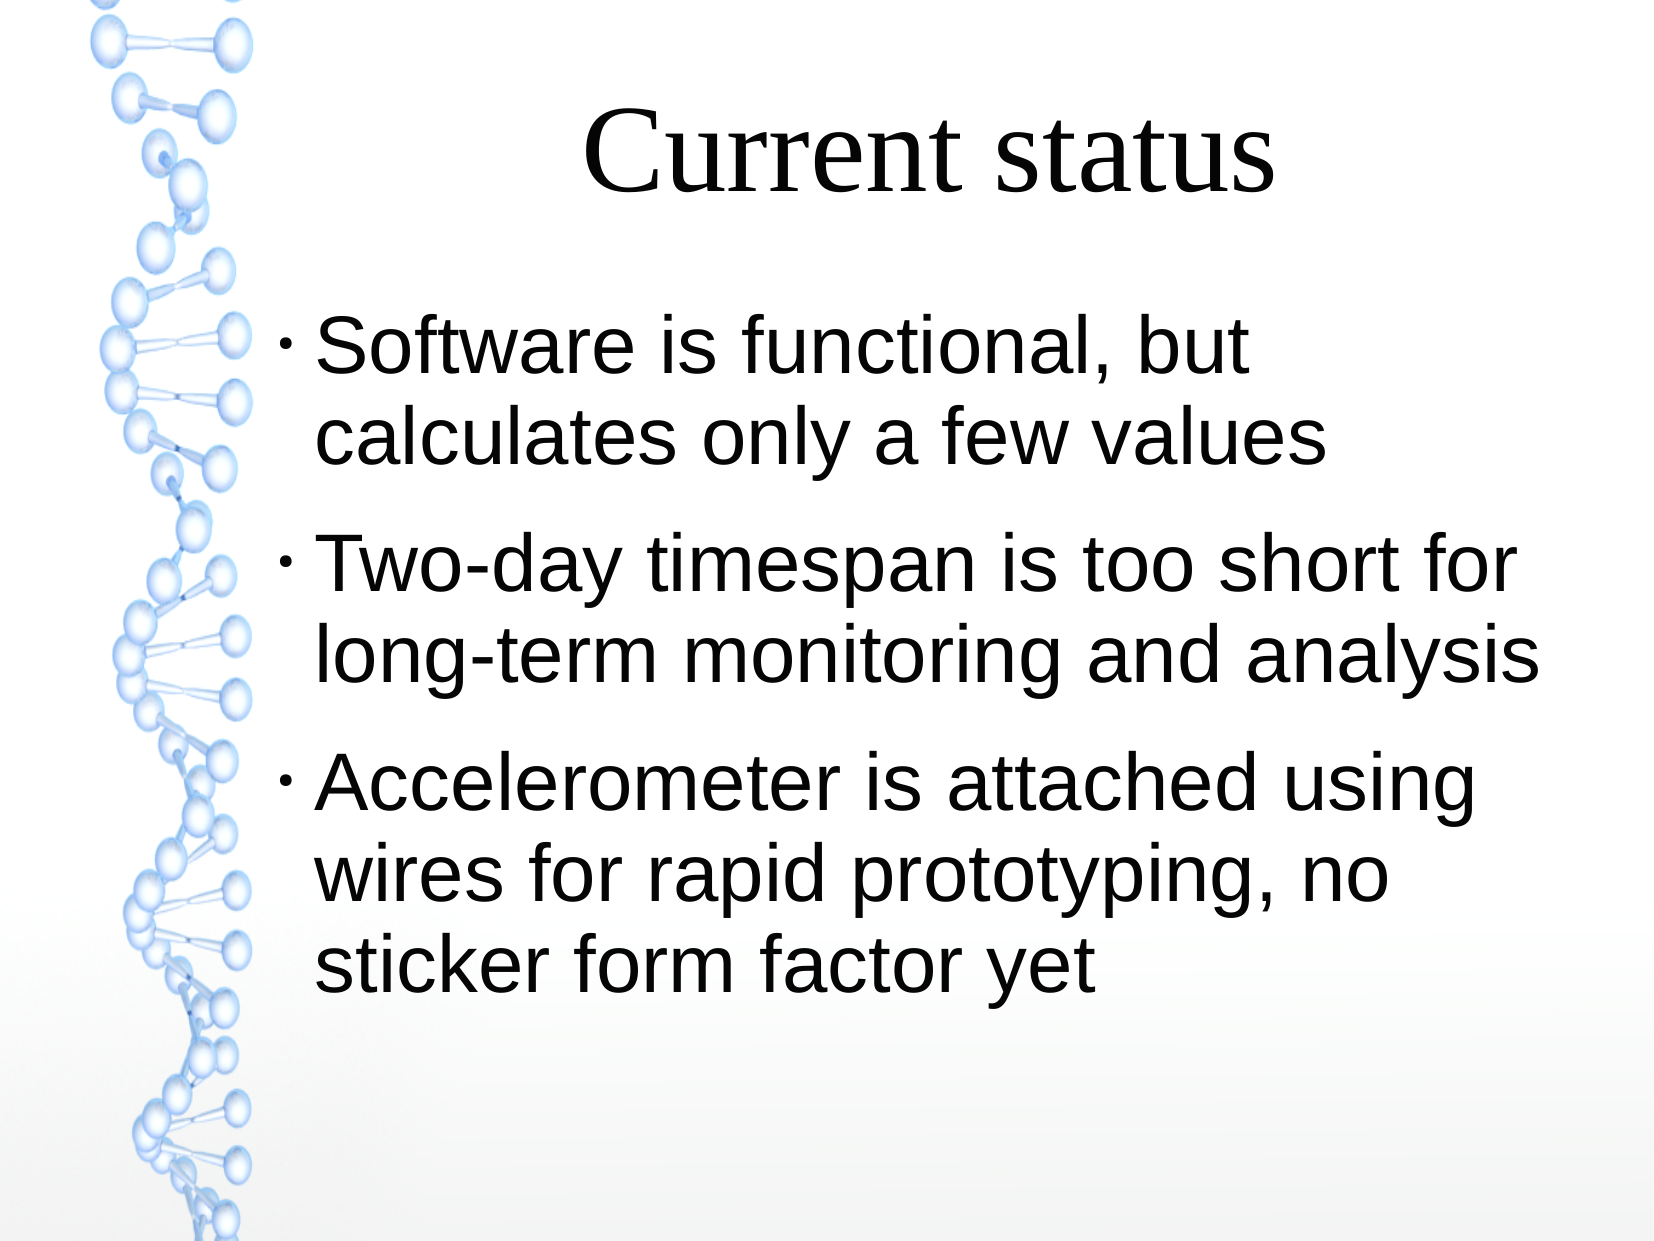

# Current status
Software is functional, but calculates only a few values
Two-day timespan is too short for long-term monitoring and analysis
Accelerometer is attached using wires for rapid prototyping, no sticker form factor yet